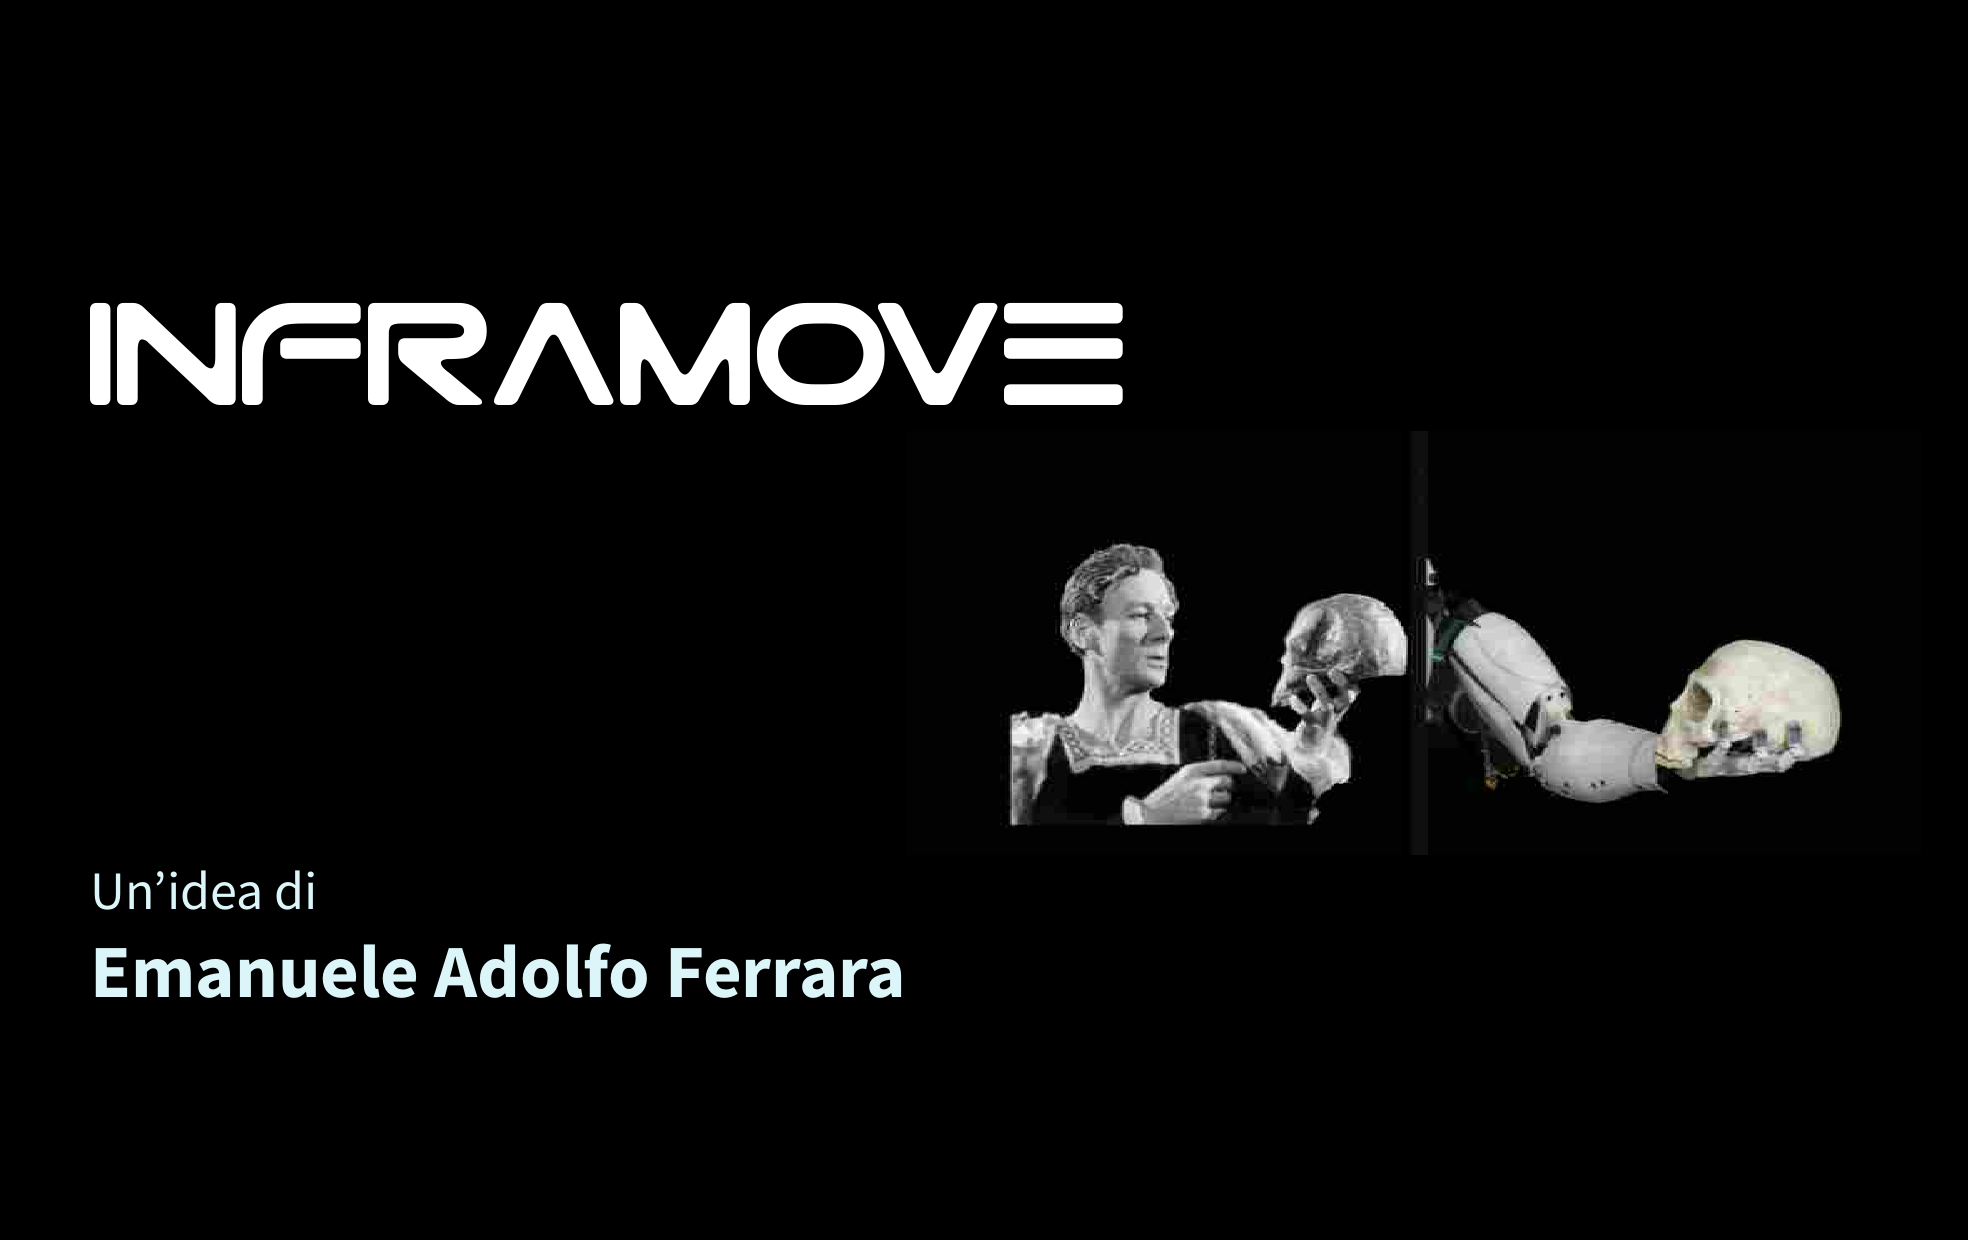

# inframove
Un’idea di
Emanuele Adolfo Ferrara